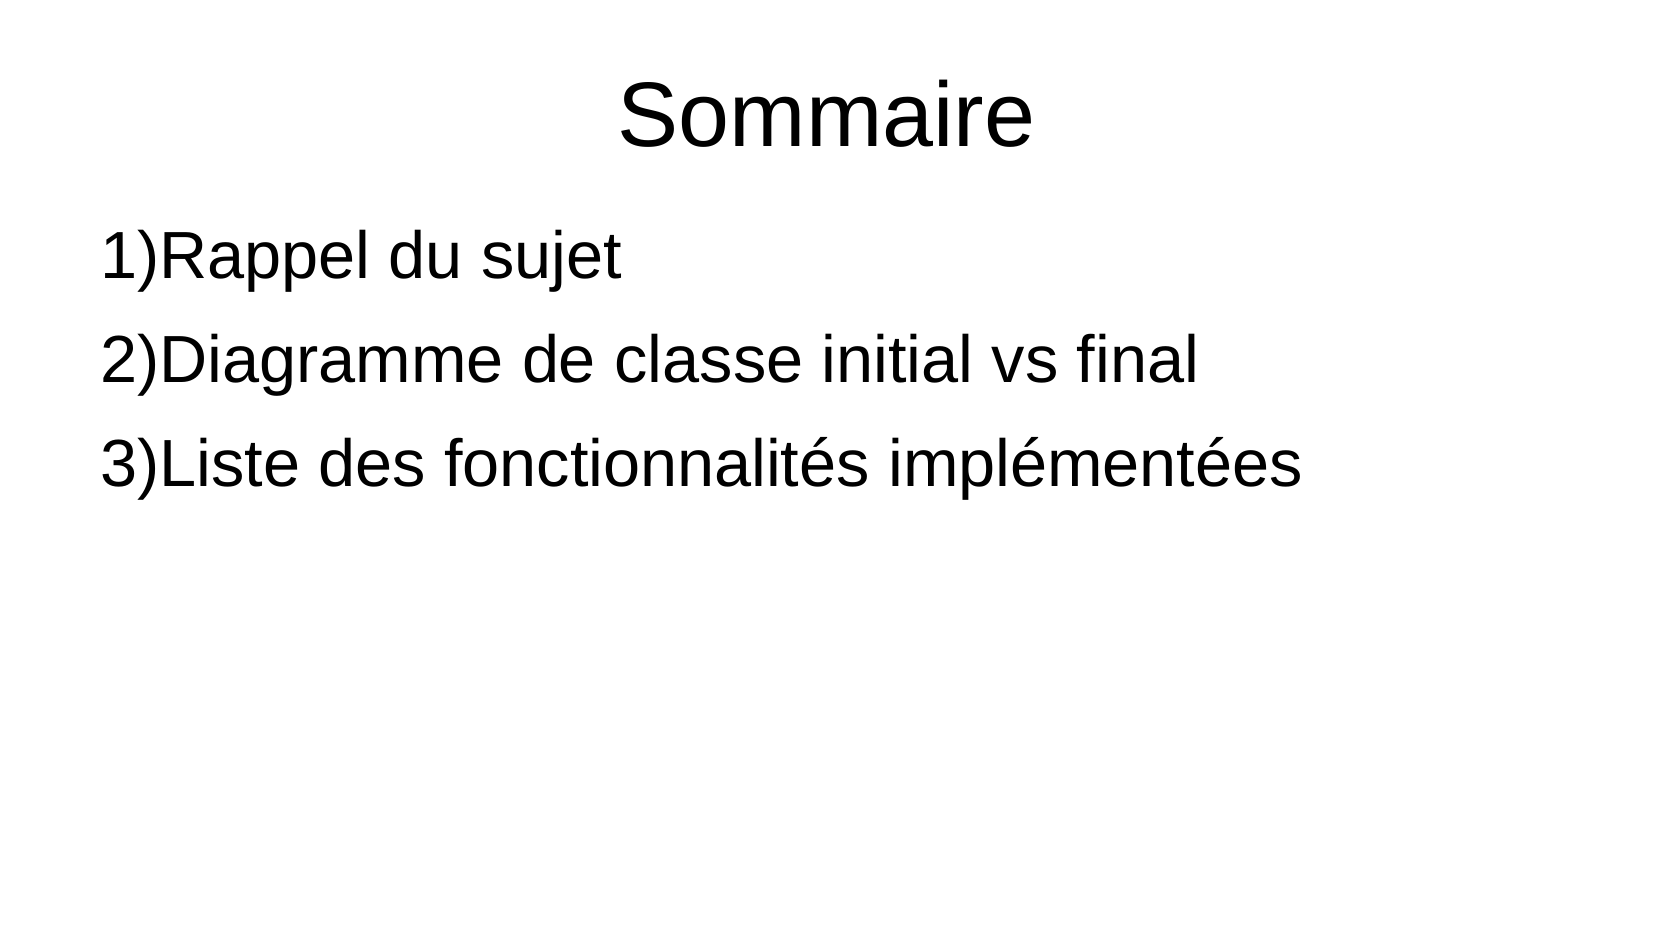

# Sommaire
Rappel du sujet
Diagramme de classe initial vs final
Liste des fonctionnalités implémentées